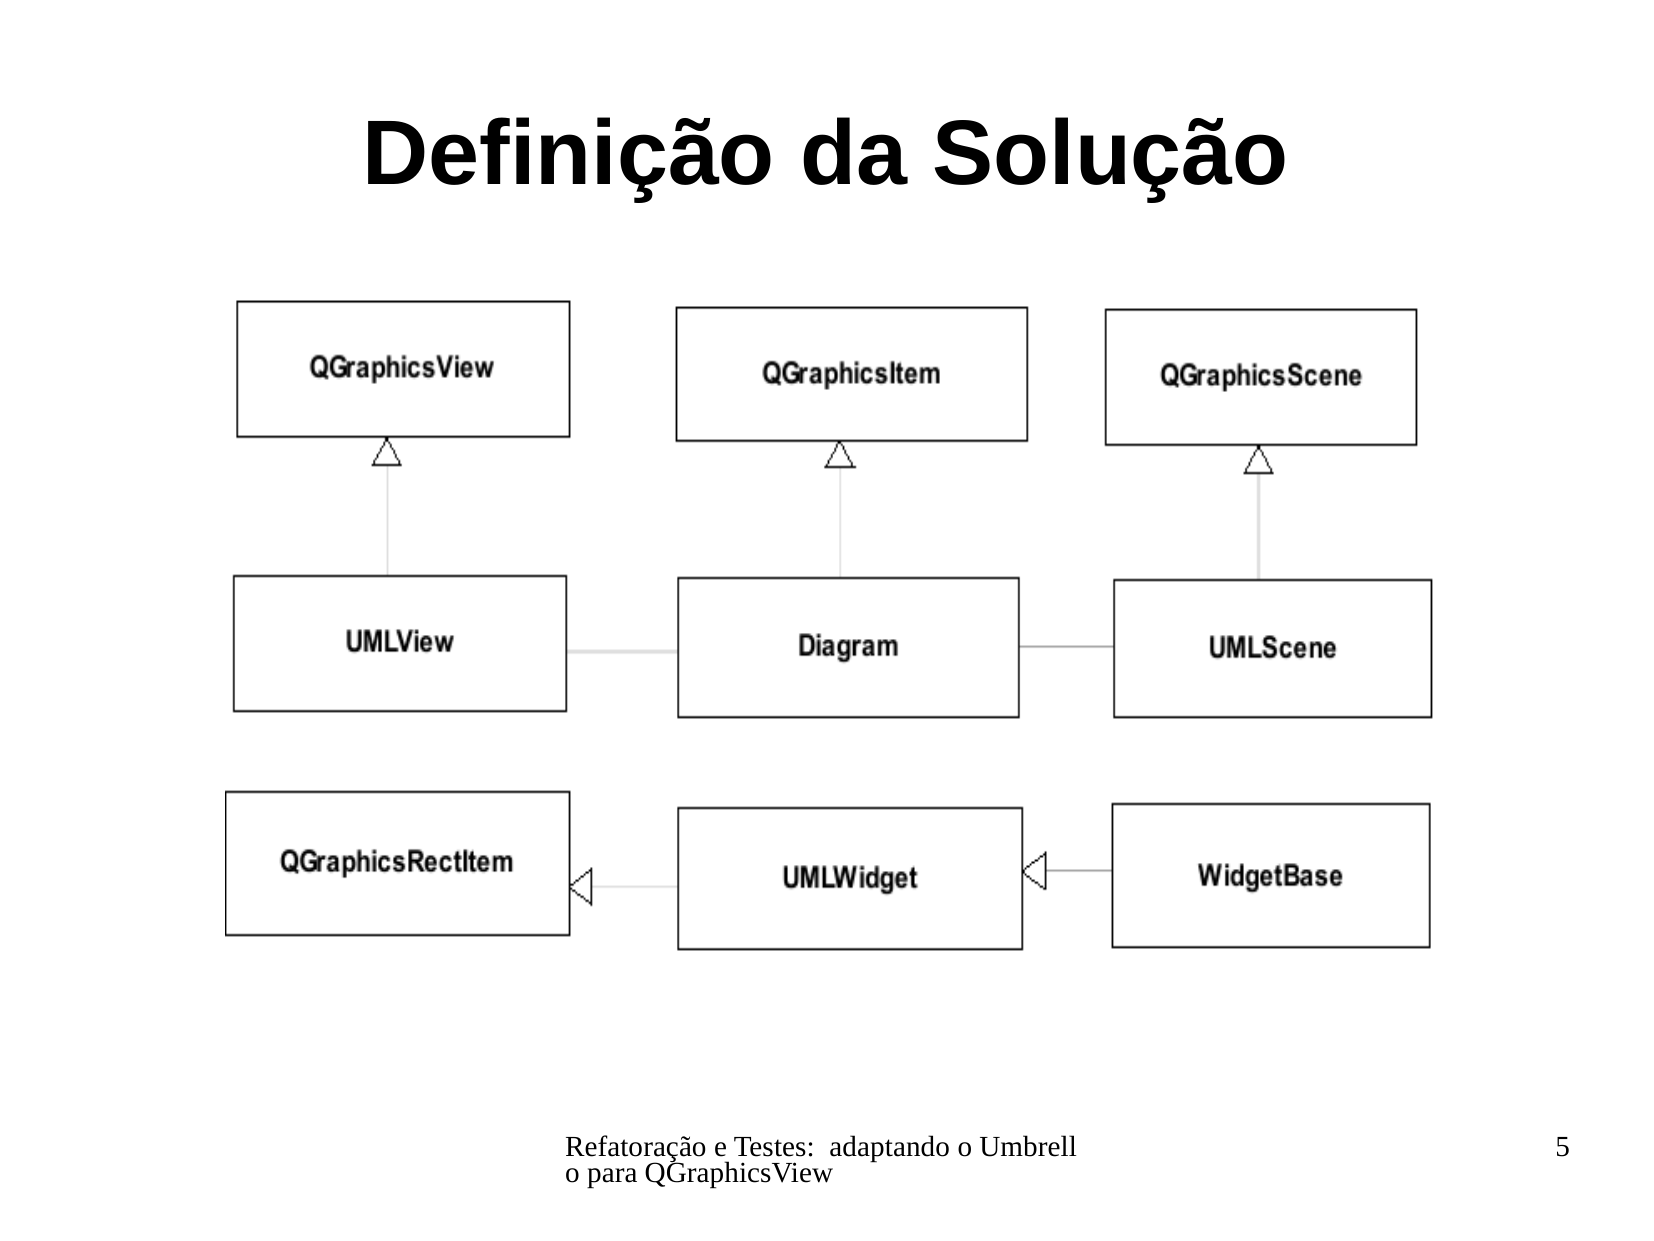

# Definição da Solução
Refatoração e Testes: adaptando o Umbrello para QGraphicsView
5